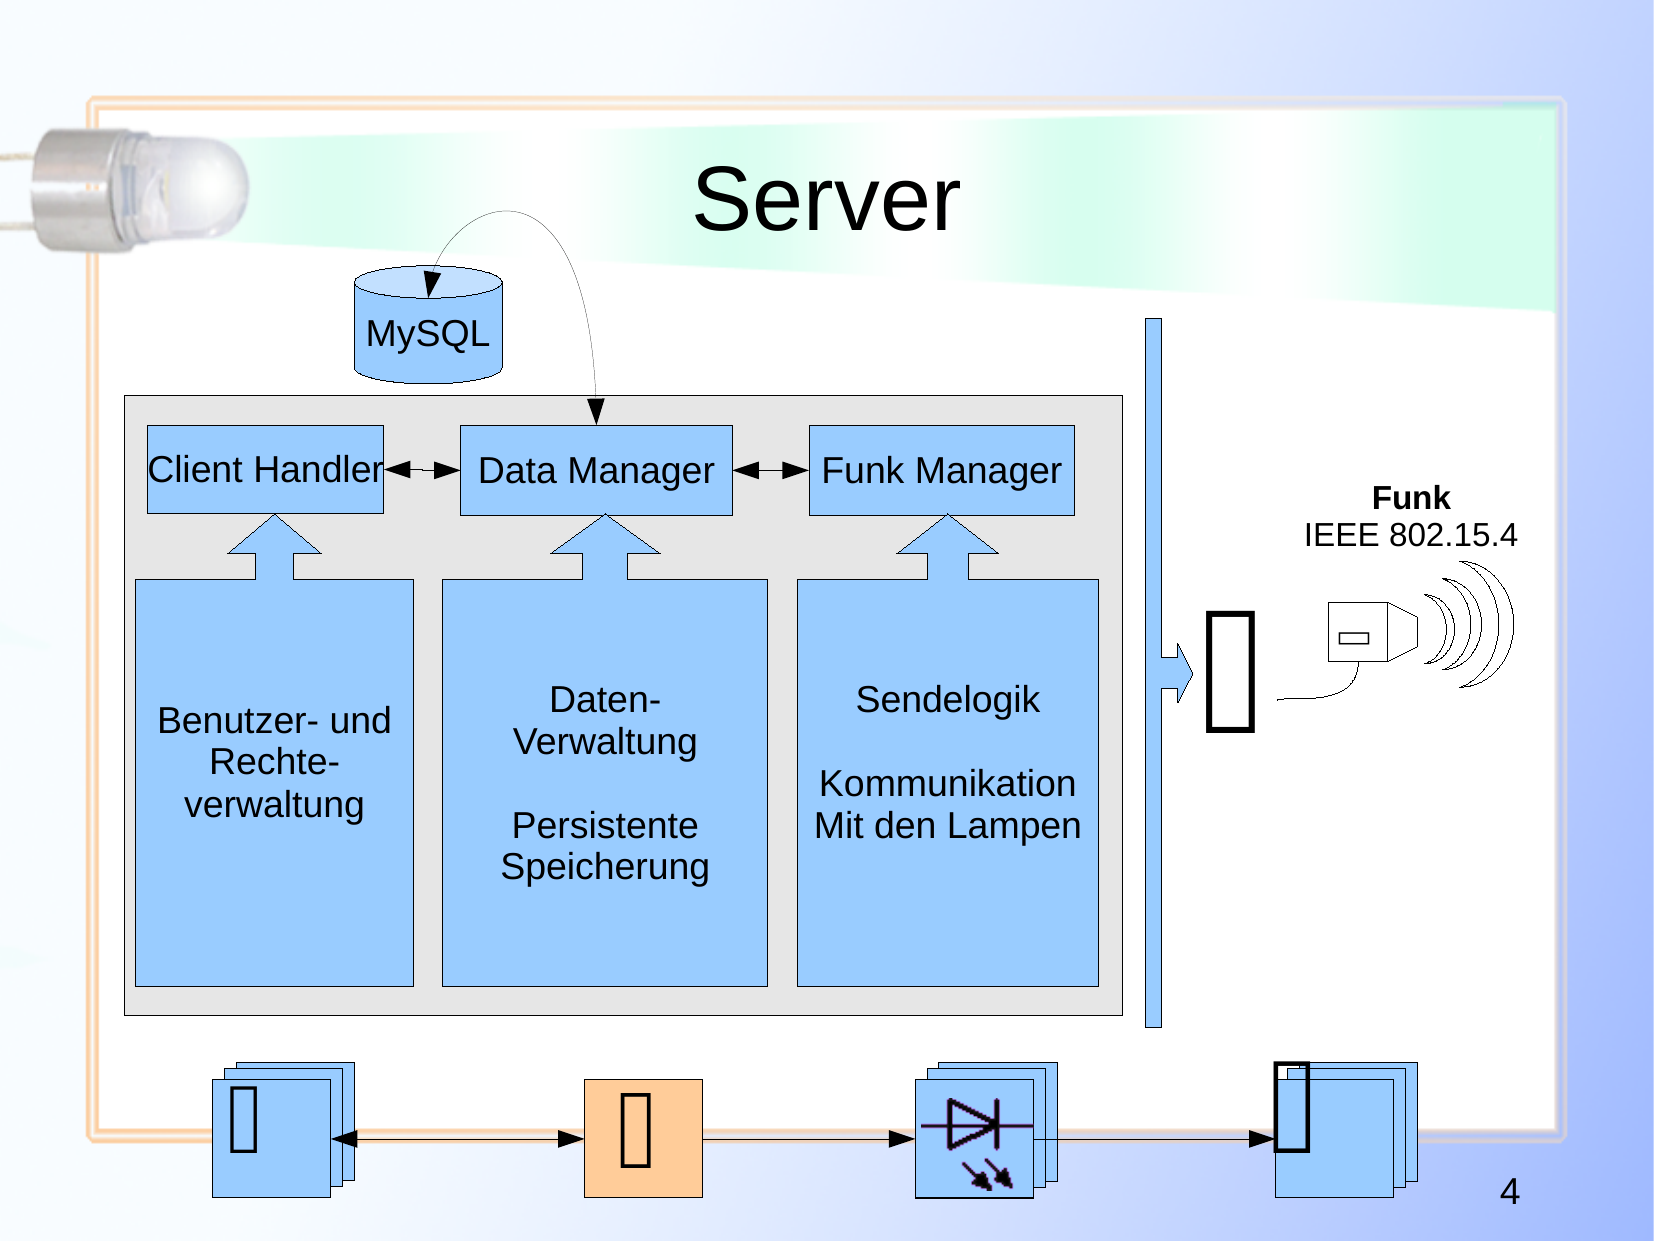

# Server
MySQL
Client Handler
Data Manager
Funk Manager
Funk
IEEE 802.15.4
Benutzer- und
Rechte-
verwaltung
Daten-
Verwaltung
Persistente
Speicherung
Sendelogik
Kommunikation
Mit den Lampen



:
